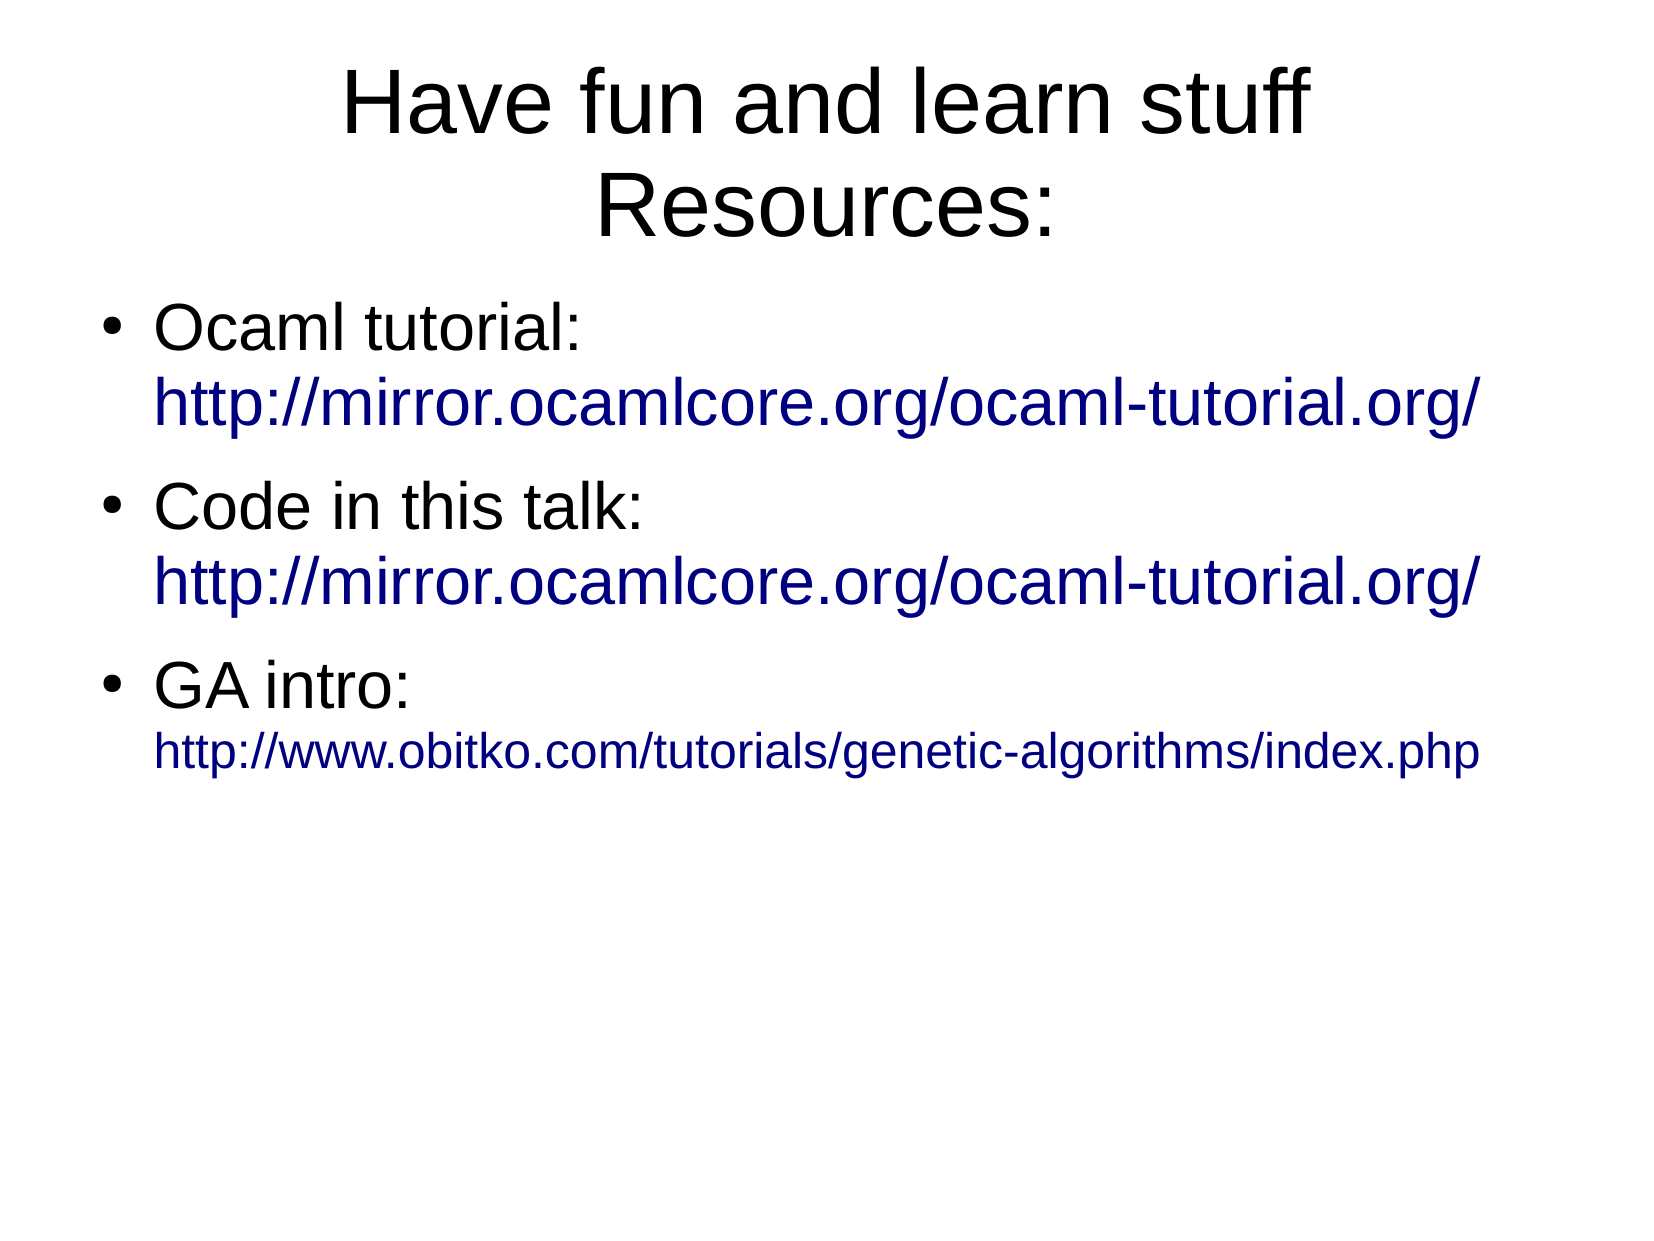

# Have fun and learn stuff Resources:
Ocaml tutorial: http://mirror.ocamlcore.org/ocaml-tutorial.org/
Code in this talk: http://mirror.ocamlcore.org/ocaml-tutorial.org/
GA intro: http://www.obitko.com/tutorials/genetic-algorithms/index.php